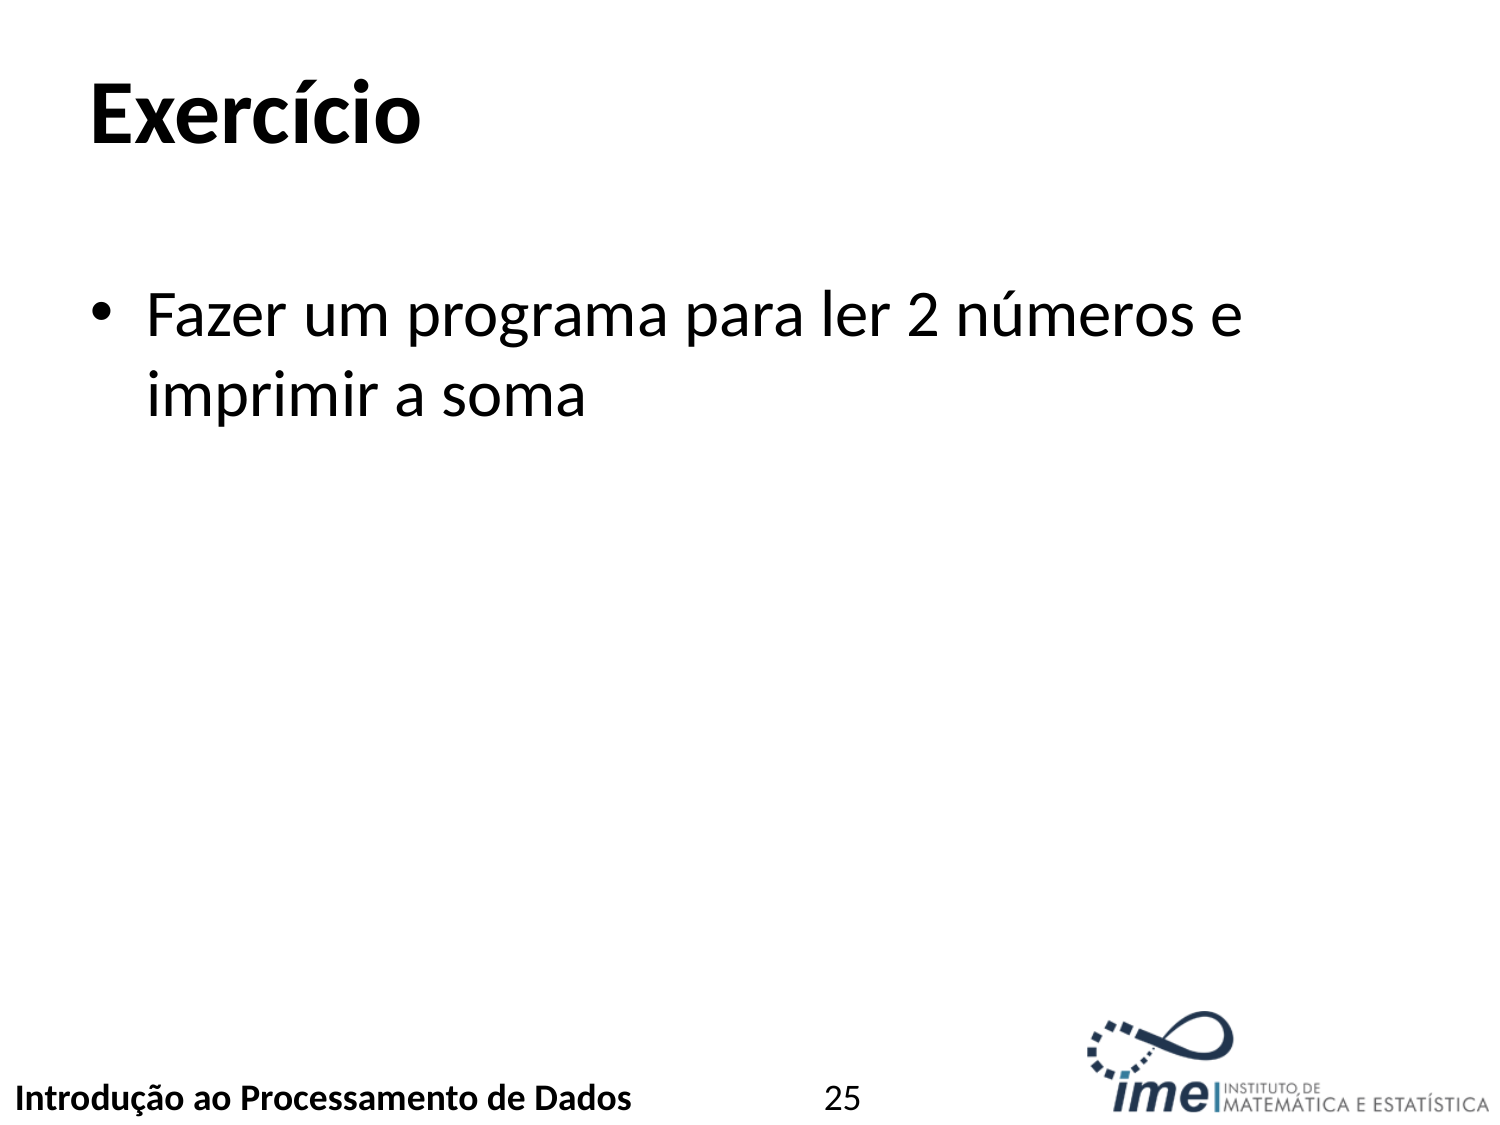

Exercício
Fazer um programa para ler 2 números e imprimir a soma